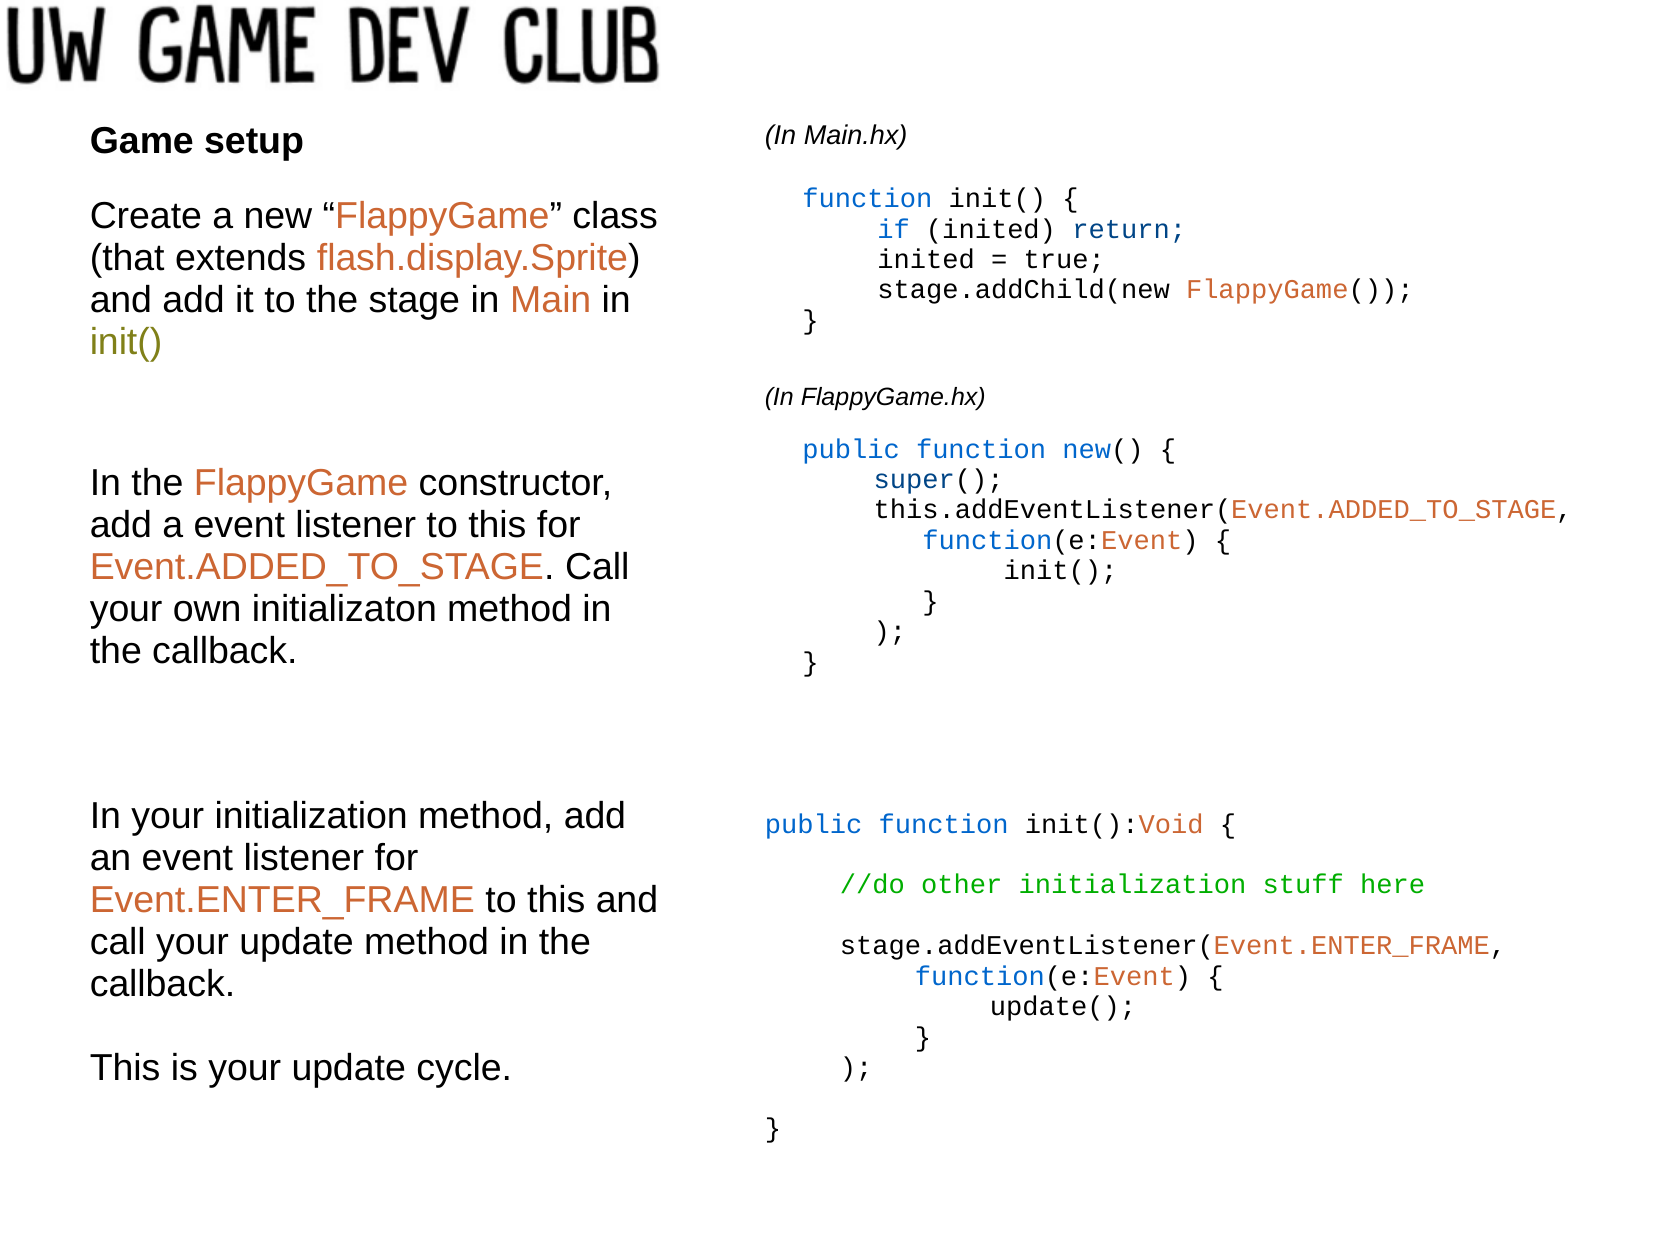

Game setup
(In Main.hx)
	function init() {
		if (inited) return;
		inited = true;
		stage.addChild(new FlappyGame());
	}
Create a new “FlappyGame” class (that extends flash.display.Sprite) and add it to the stage in Main in init()
(In FlappyGame.hx)
	public function new() {
 super();
 this.addEventListener(Event.ADDED_TO_STAGE,
 function(e:Event) {
 init();
 }
 );
	}
In the FlappyGame constructor, add a event listener to this for Event.ADDED_TO_STAGE. Call your own initializaton method in the callback.
In your initialization method, add an event listener for Event.ENTER_FRAME to this and call your update method in the callback.
This is your update cycle.
public function init():Void {
	//do other initialization stuff here
	stage.addEventListener(Event.ENTER_FRAME, 			function(e:Event) {
			update();
		}
	);
}